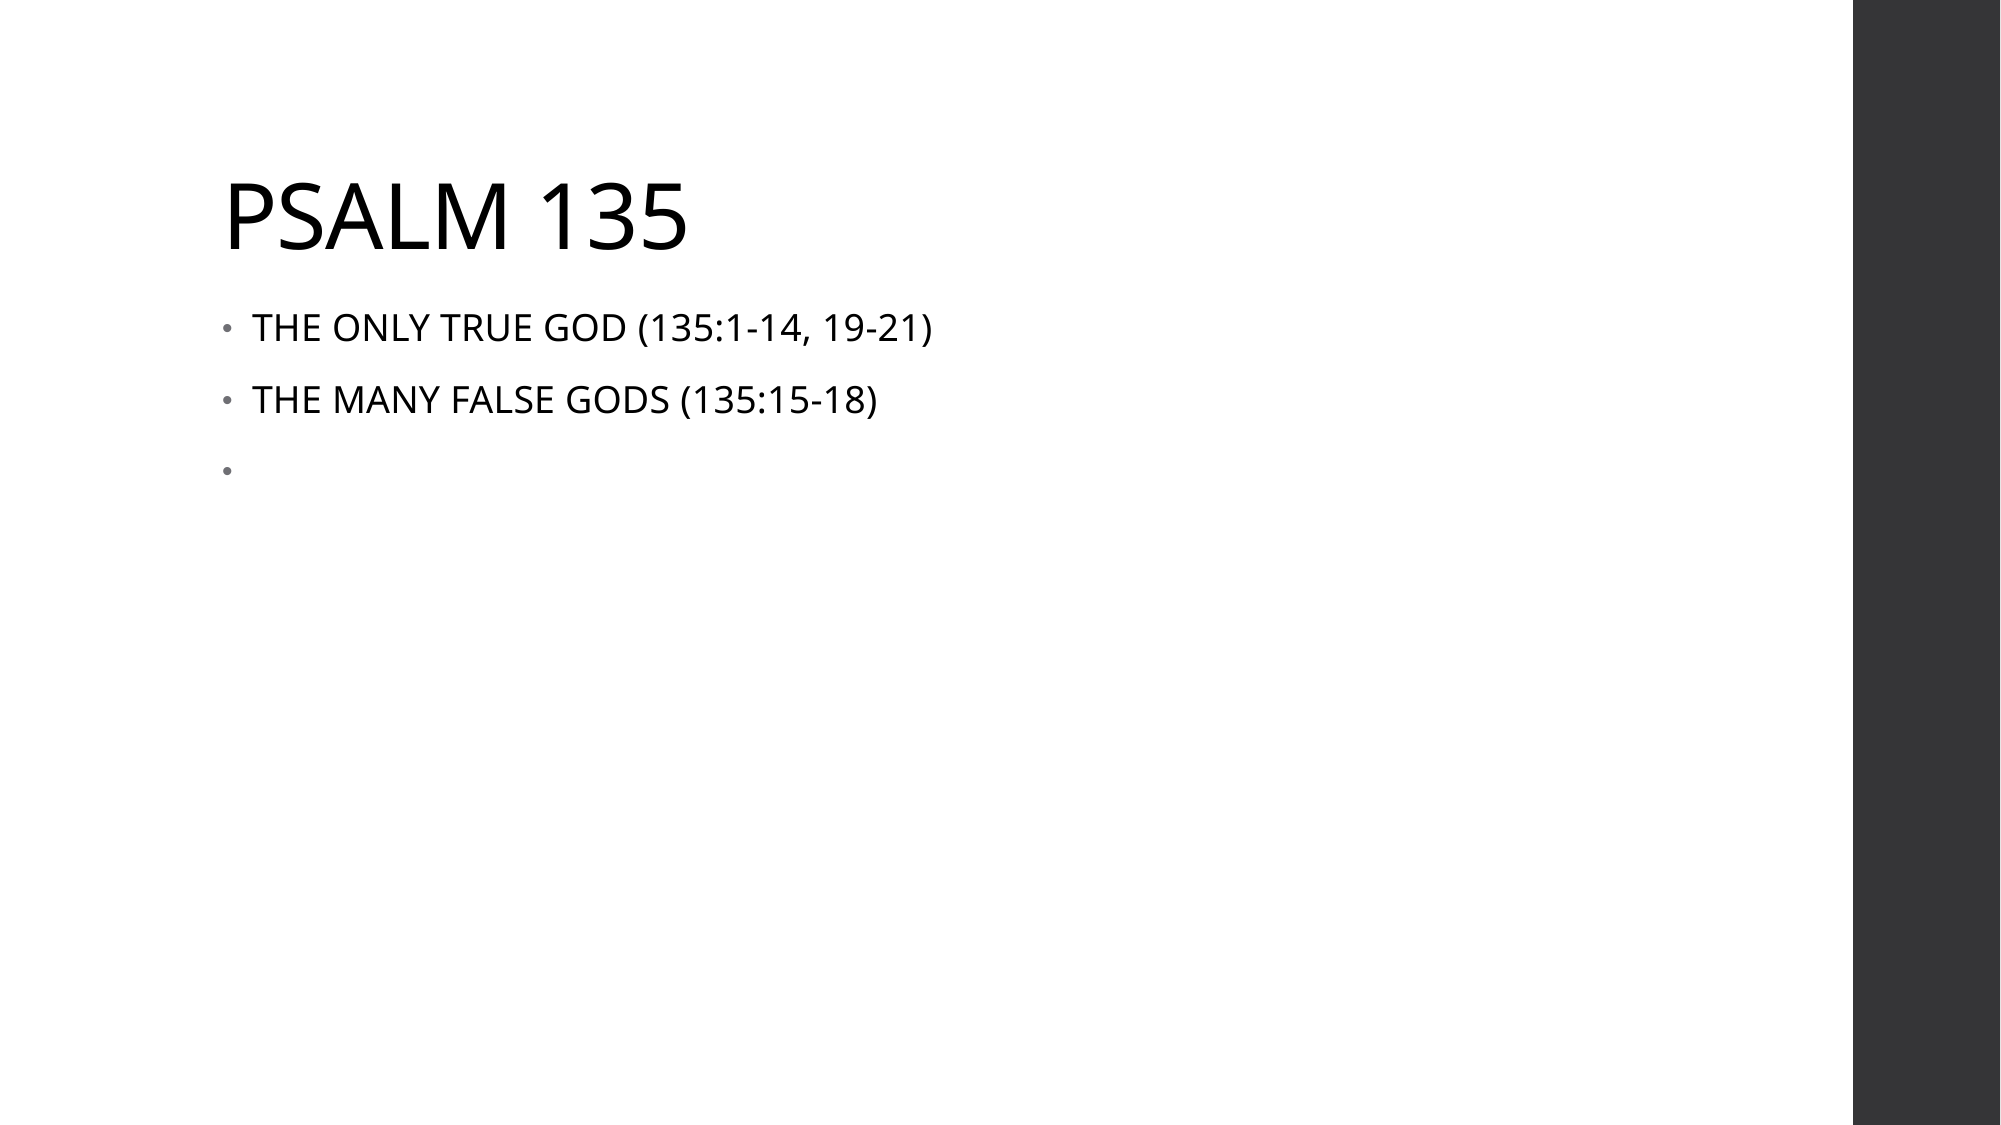

# PSALM 135
THE ONLY TRUE GOD (135:1-14, 19-21)
THE MANY FALSE GODS (135:15-18)